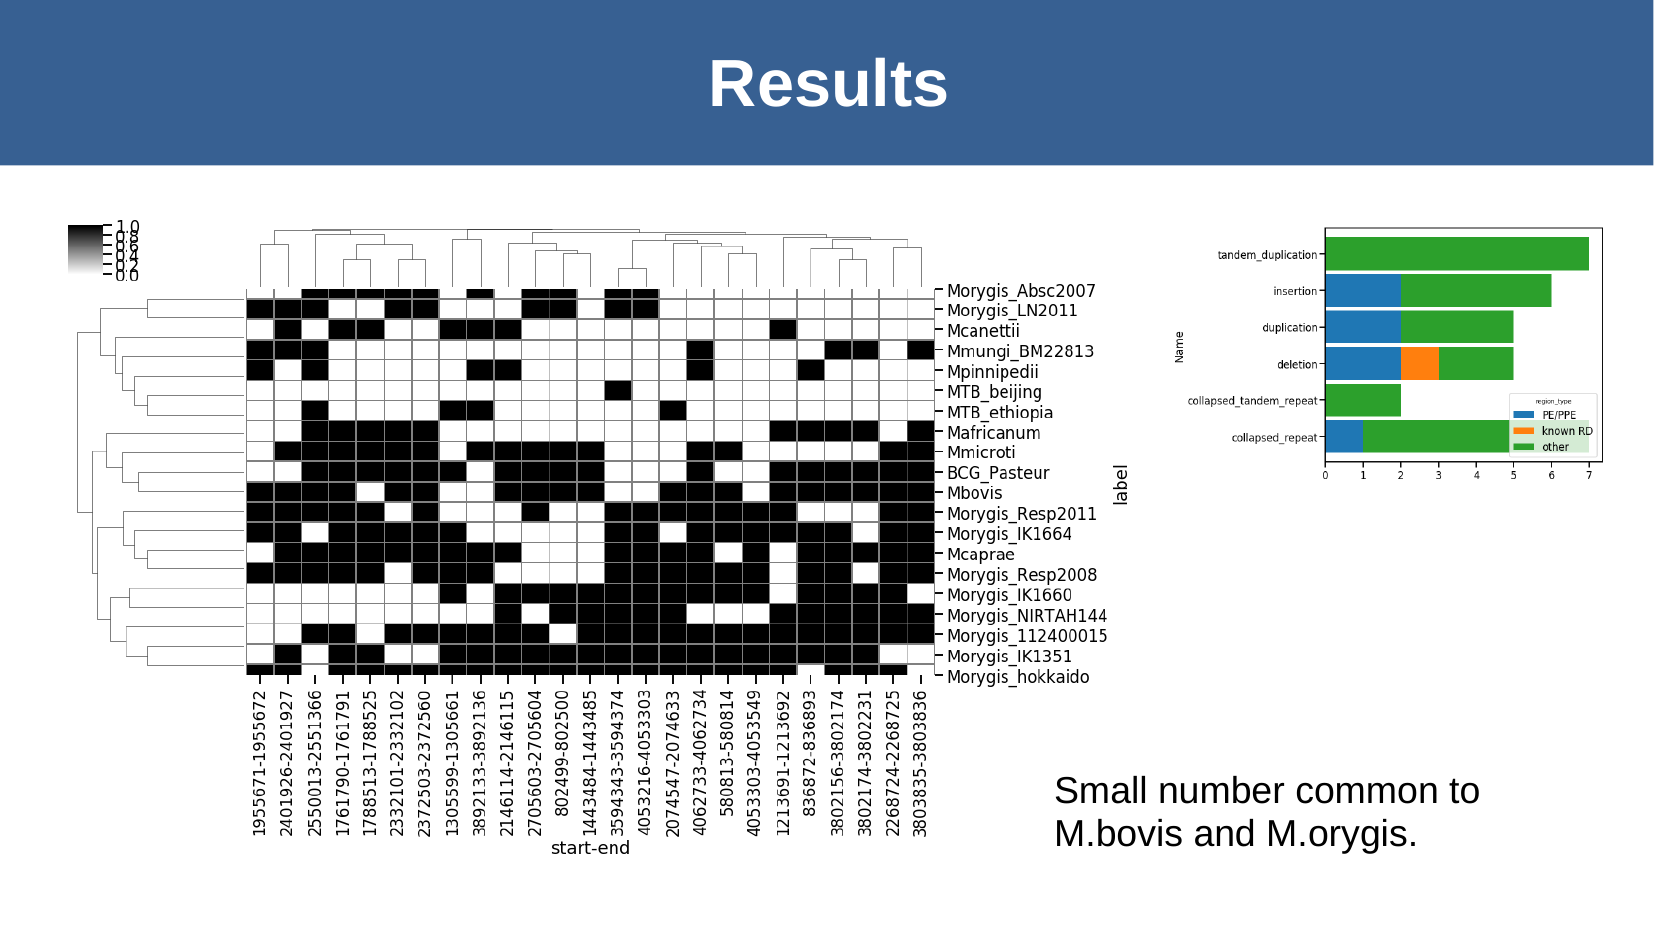

Results
Small number common to M.bovis and M.orygis.